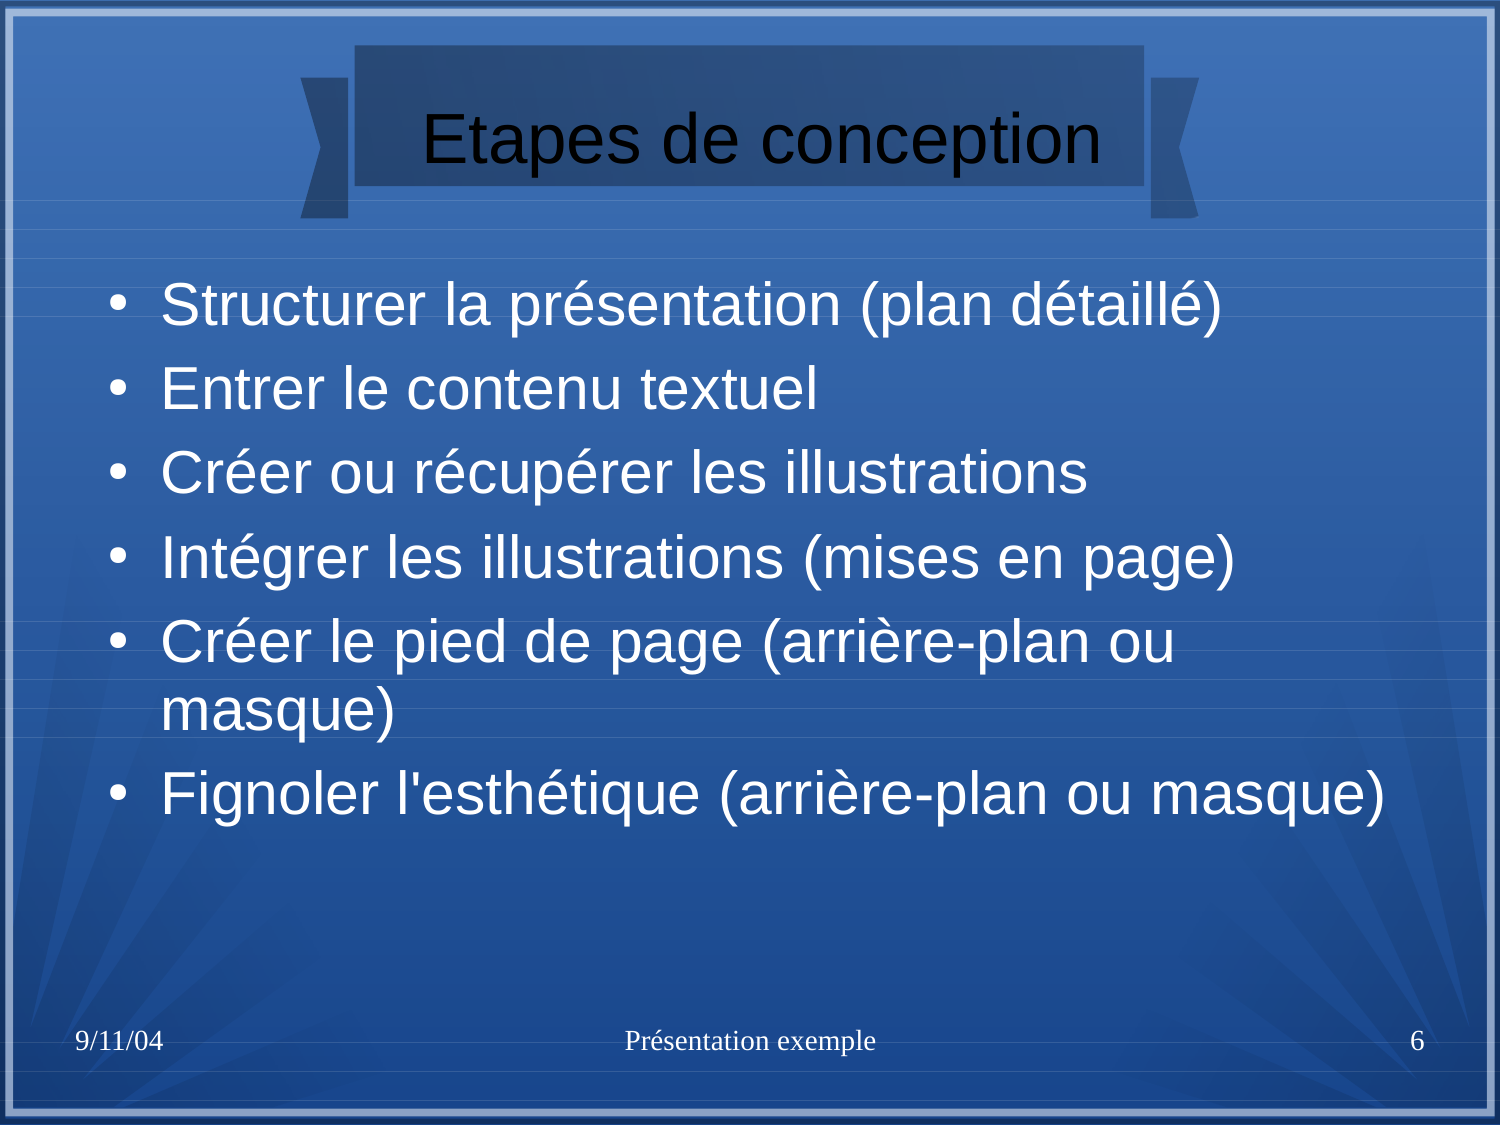

# Etapes de conception
Structurer la présentation (plan détaillé)
Entrer le contenu textuel
Créer ou récupérer les illustrations
Intégrer les illustrations (mises en page)
Créer le pied de page (arrière-plan ou masque)
Fignoler l'esthétique (arrière-plan ou masque)
9/11/04
Présentation exemple
6